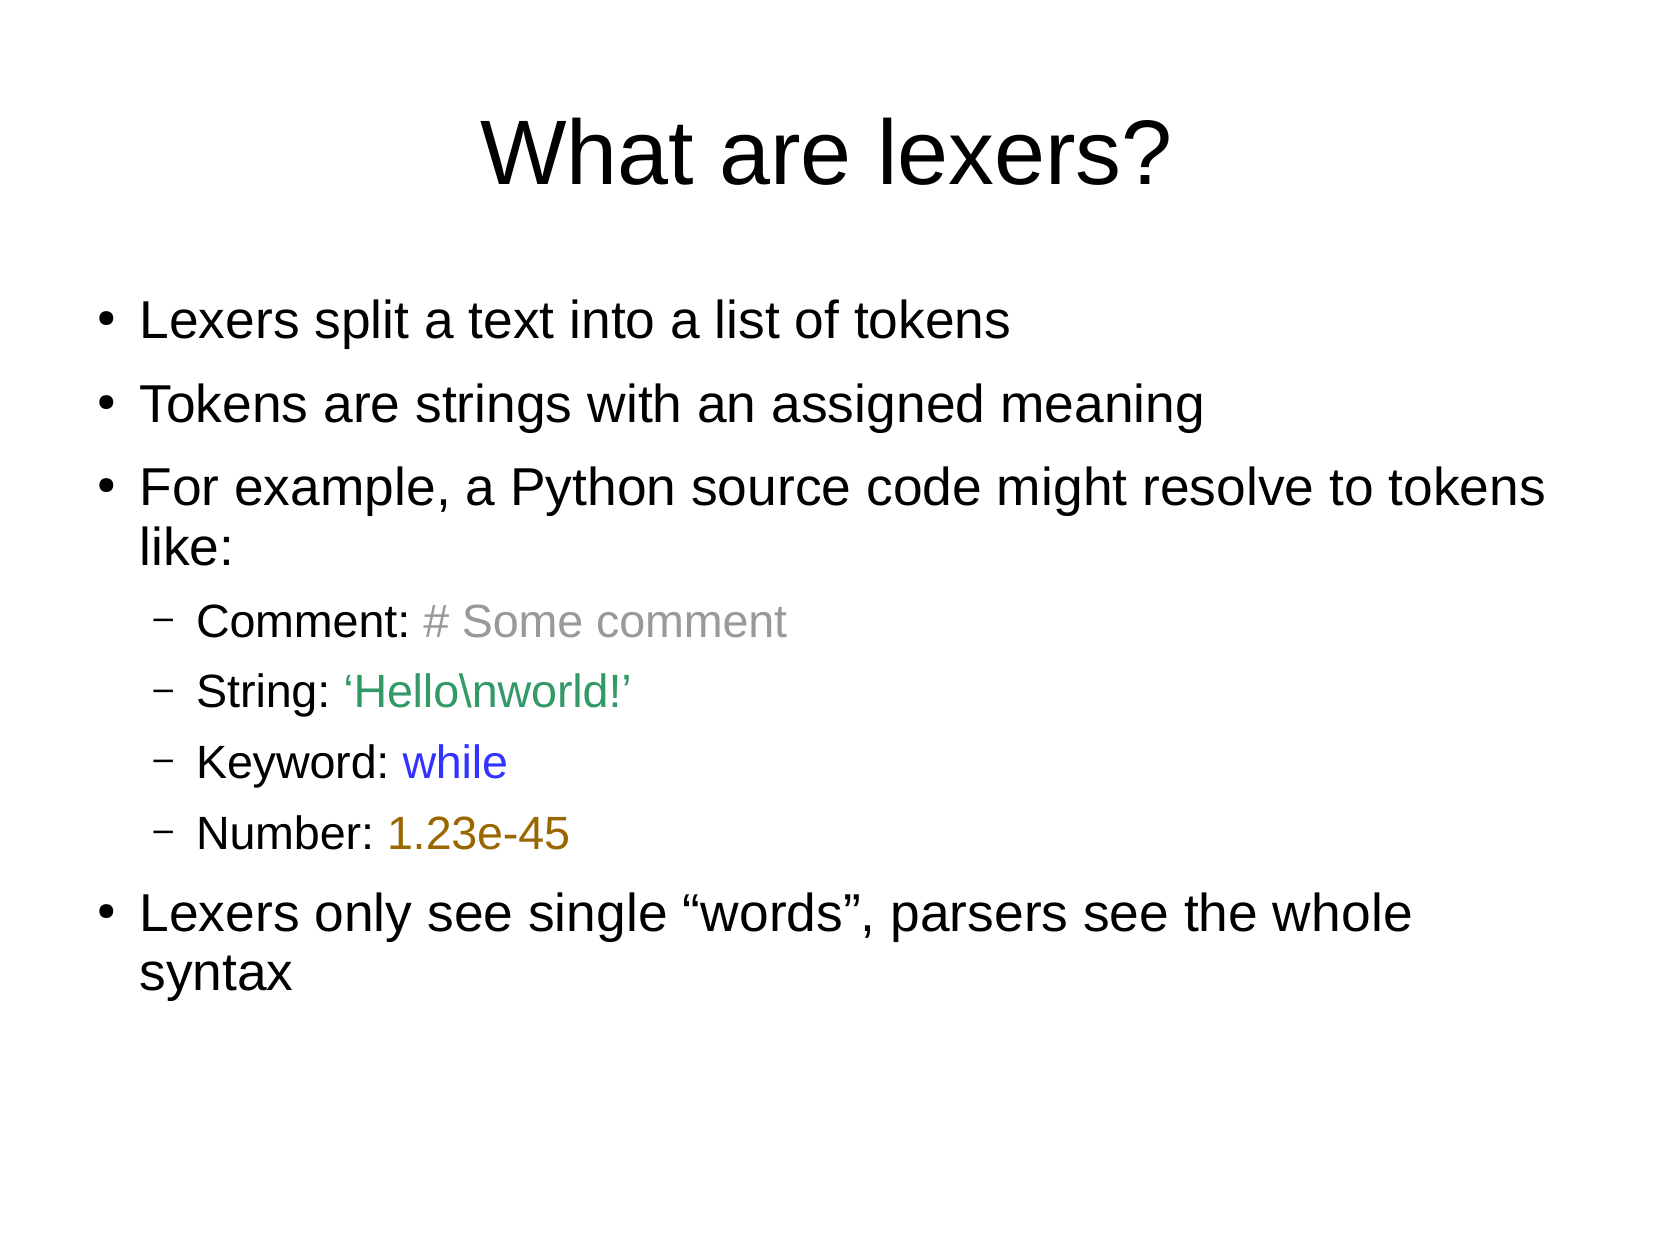

# What are lexers?
Lexers split a text into a list of tokens
Tokens are strings with an assigned meaning
For example, a Python source code might resolve to tokens like:
Comment: # Some comment
String: ‘Hello\nworld!’
Keyword: while
Number: 1.23e-45
Lexers only see single “words”, parsers see the whole syntax